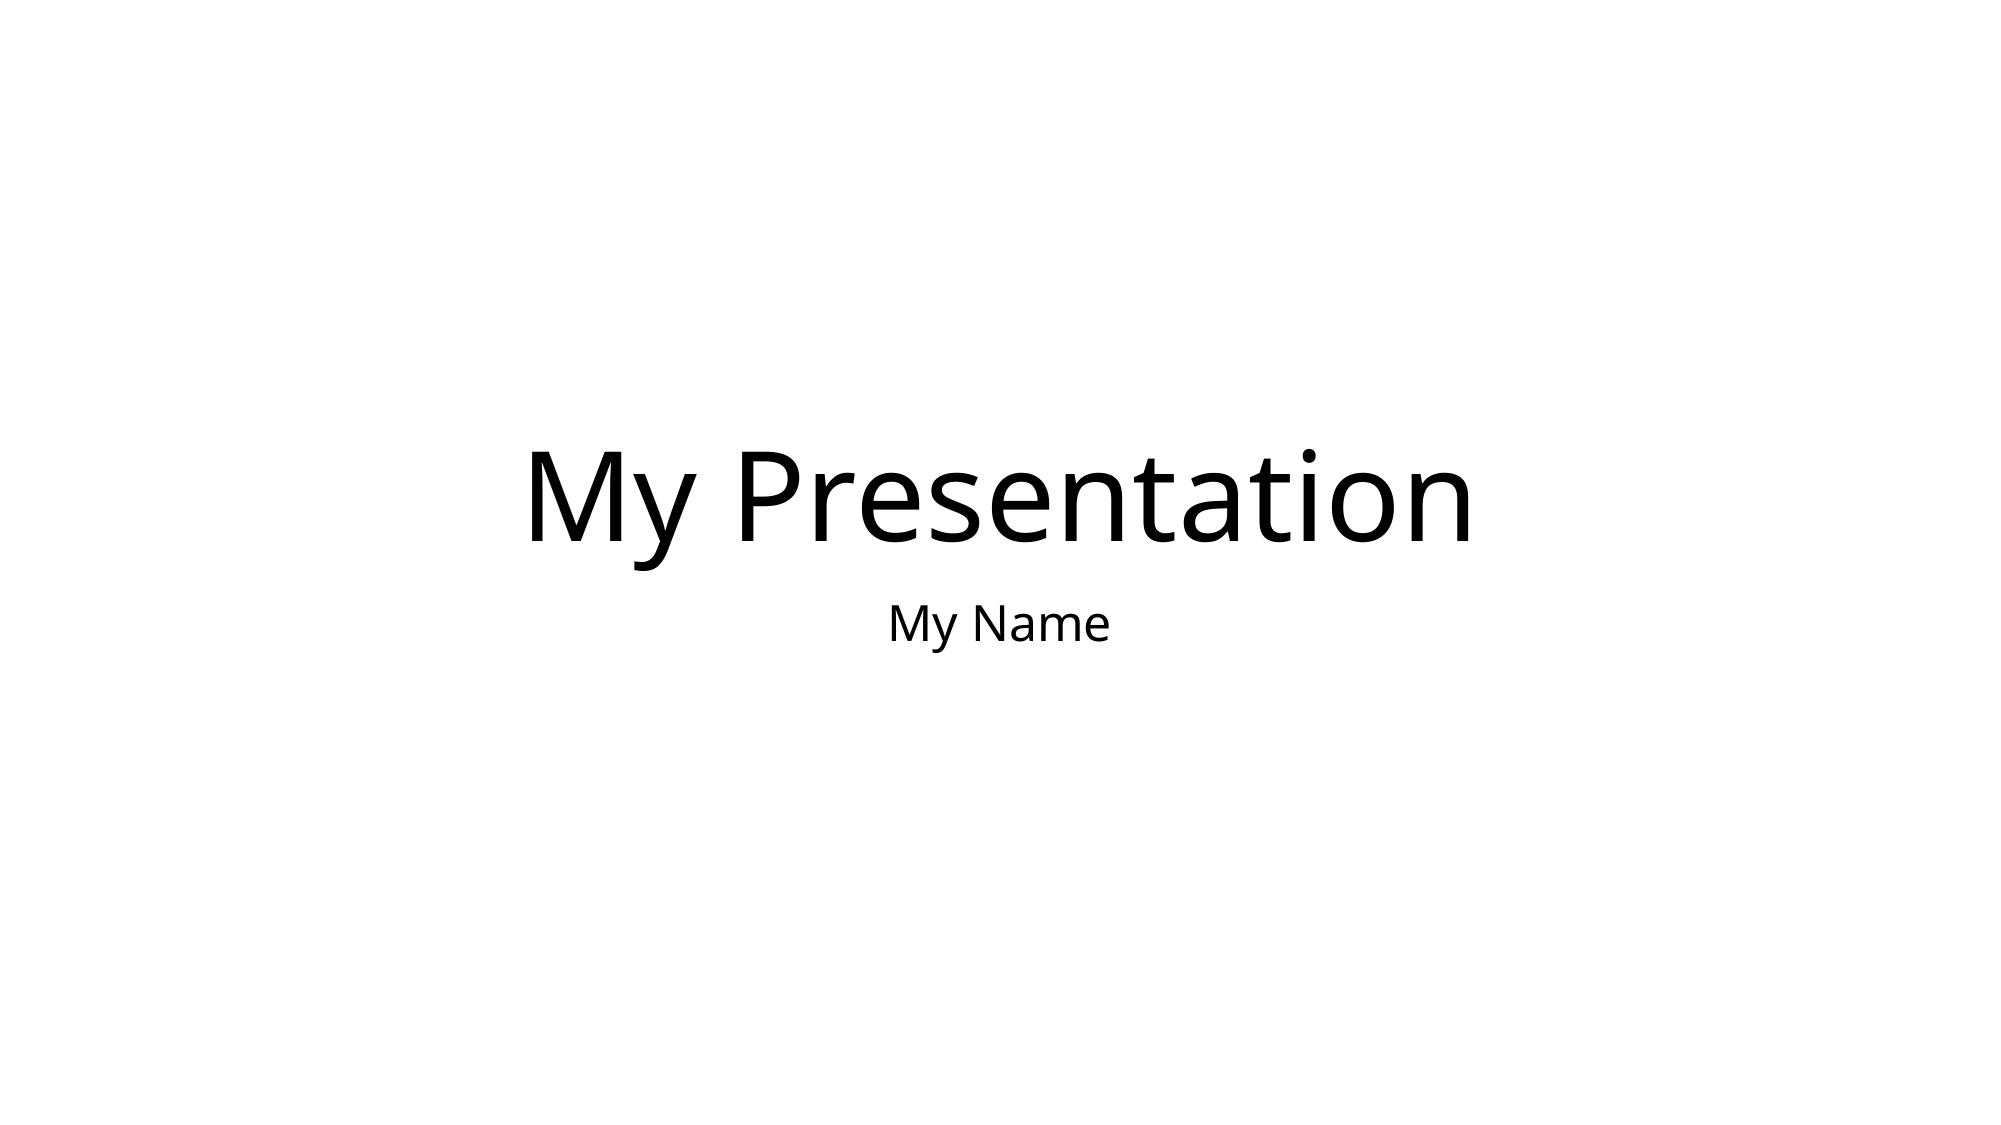

#bctail
#bcy 440
#root My Presentation
#bcx 5000
#bcroot
# My Presentation
My Name